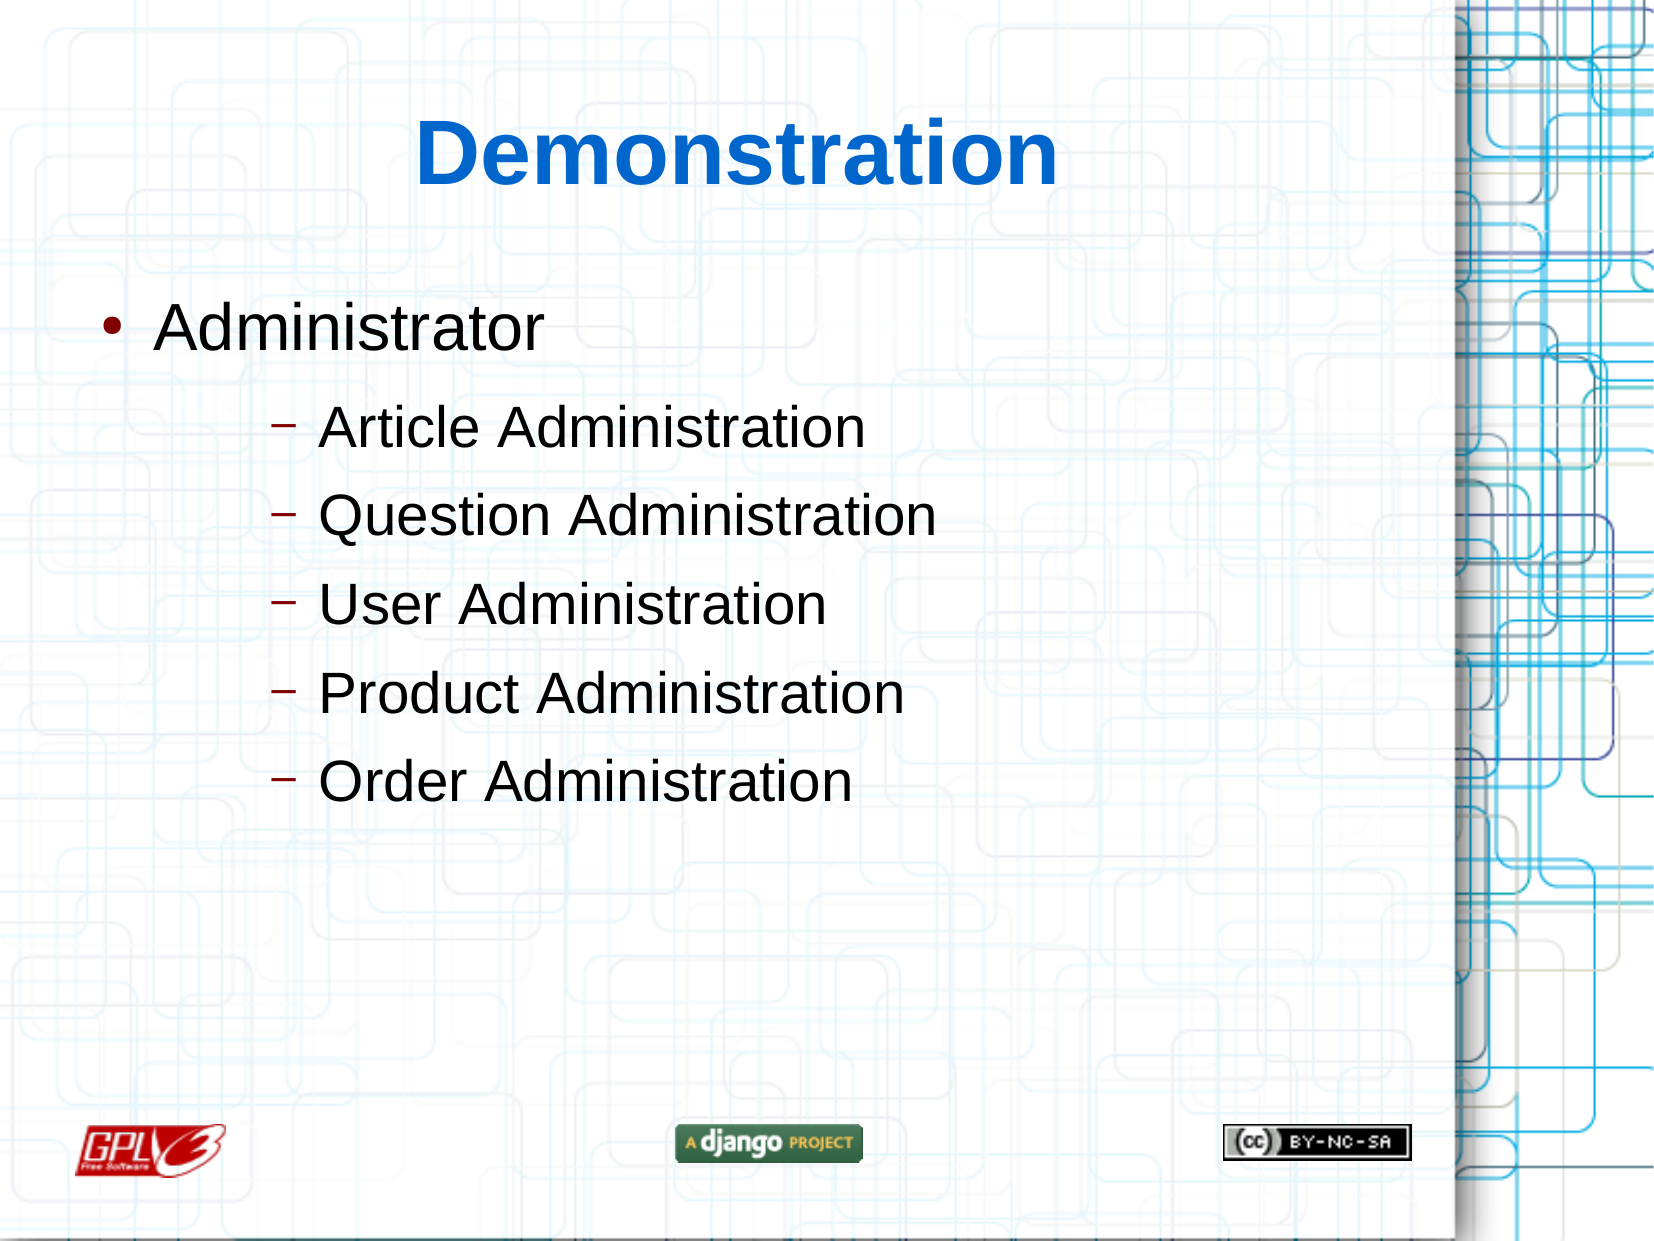

# Demonstration
Administrator
Article Administration
Question Administration
User Administration
Product Administration
Order Administration